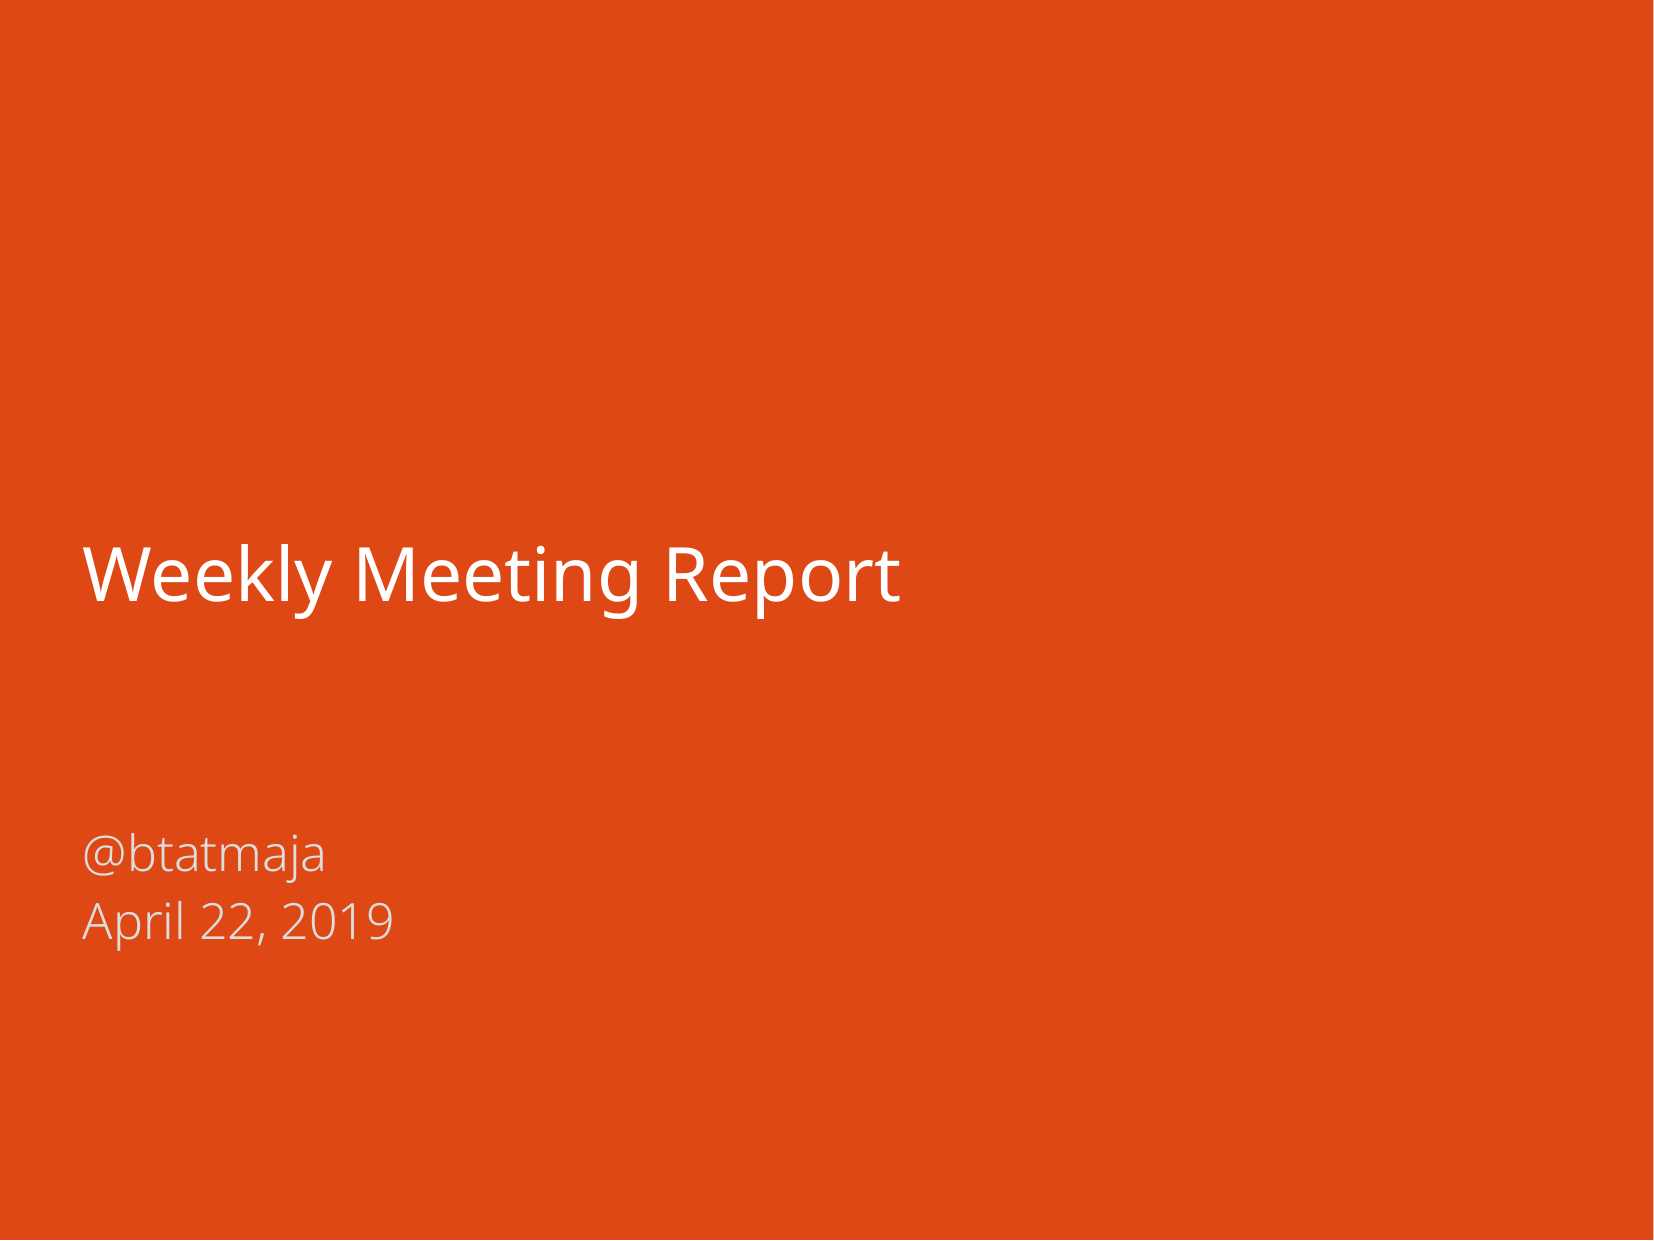

# Weekly Meeting Report
@btatmaja
April 22, 2019